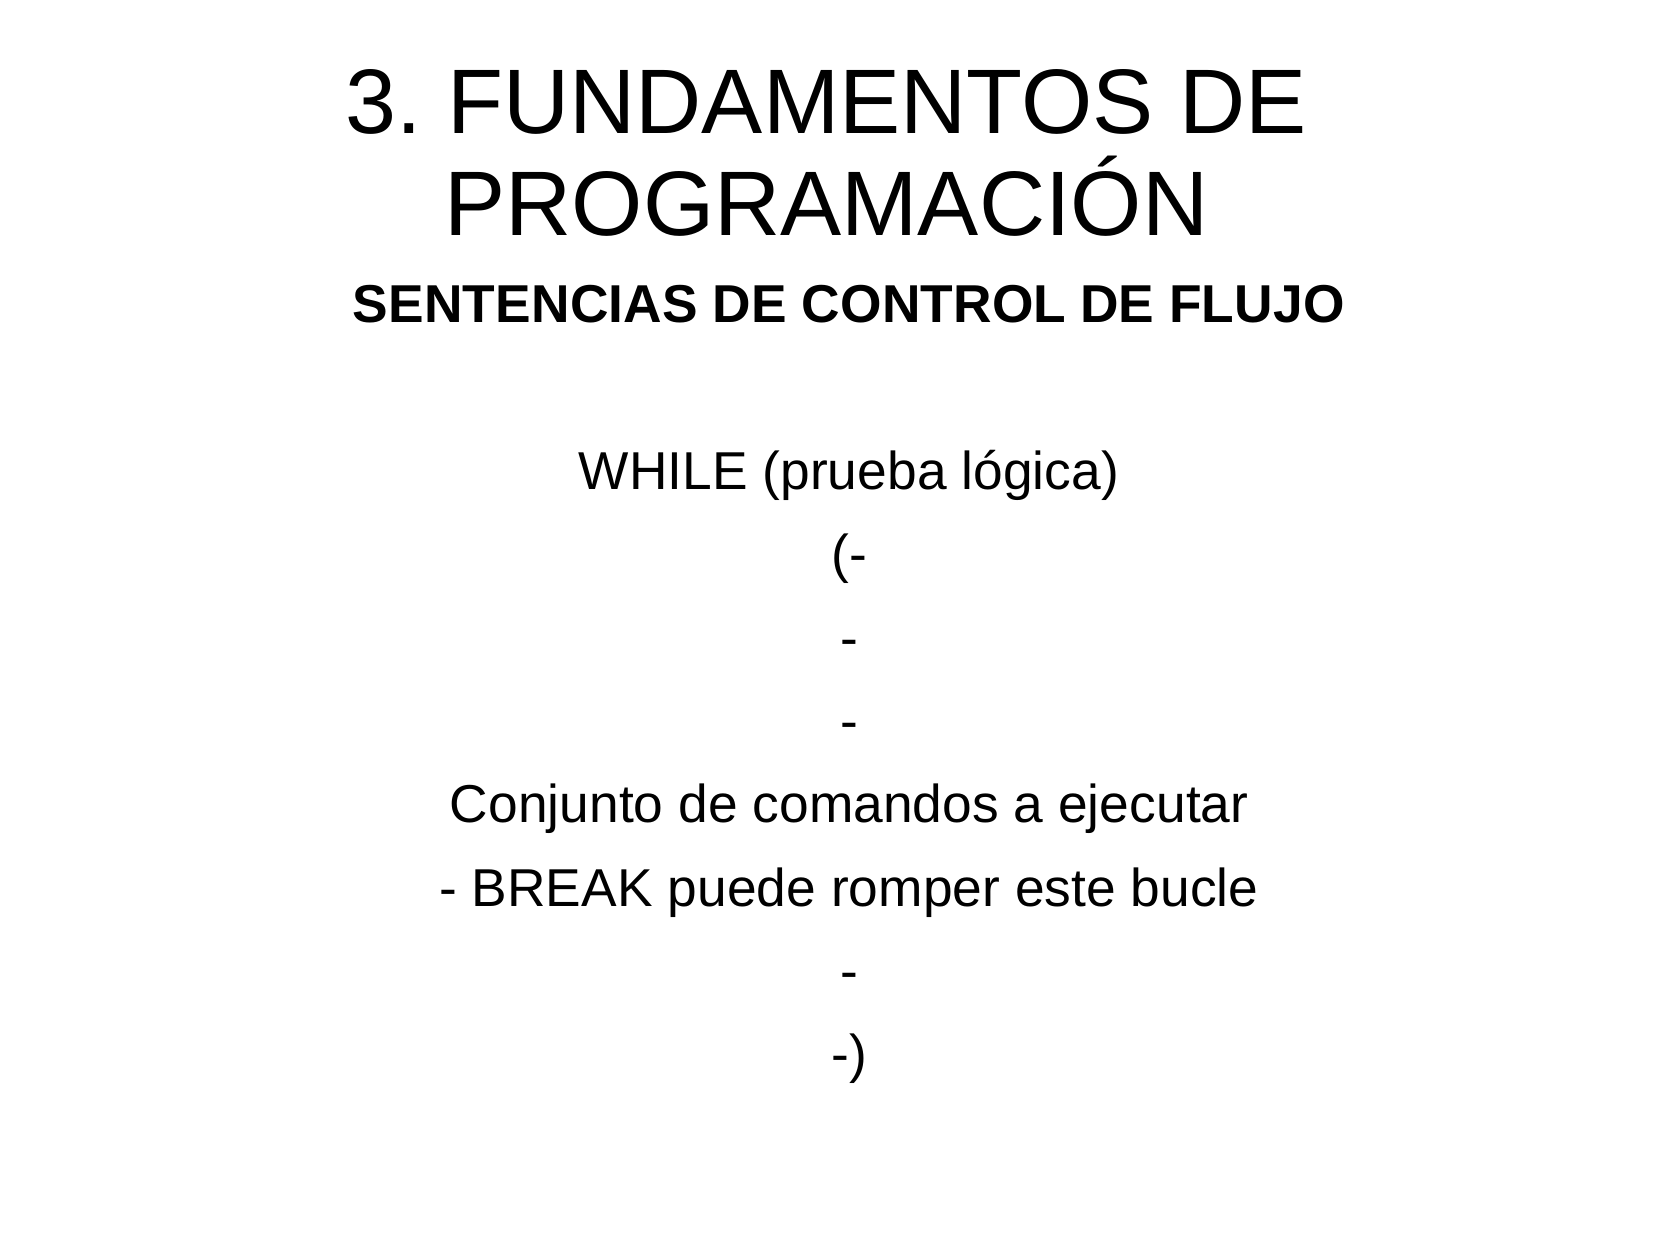

# 3. FUNDAMENTOS DE PROGRAMACIÓN
SENTENCIAS DE CONTROL DE FLUJO
WHILE (prueba lógica)
(-
-
-
Conjunto de comandos a ejecutar
- BREAK puede romper este bucle
-
-)